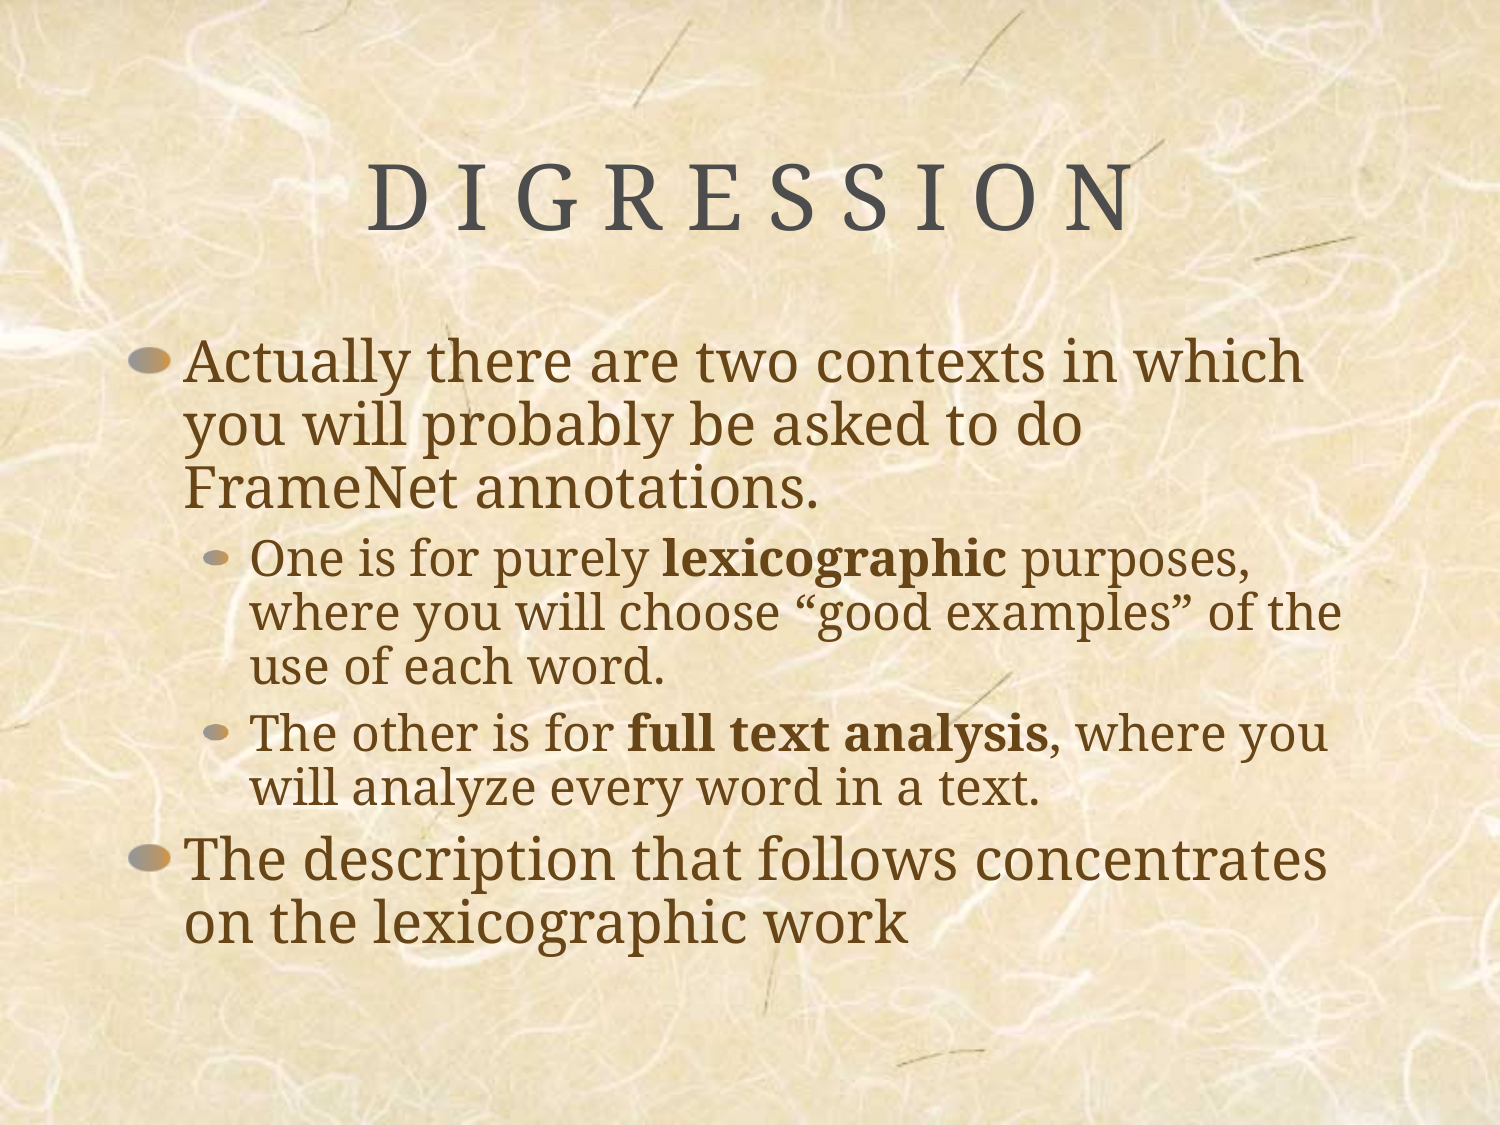

# D I G R E S S I O N
Actually there are two contexts in which you will probably be asked to do FrameNet annotations.
One is for purely lexicographic purposes, where you will choose “good examples” of the use of each word.
The other is for full text analysis, where you will analyze every word in a text.
The description that follows concentrates on the lexicographic work